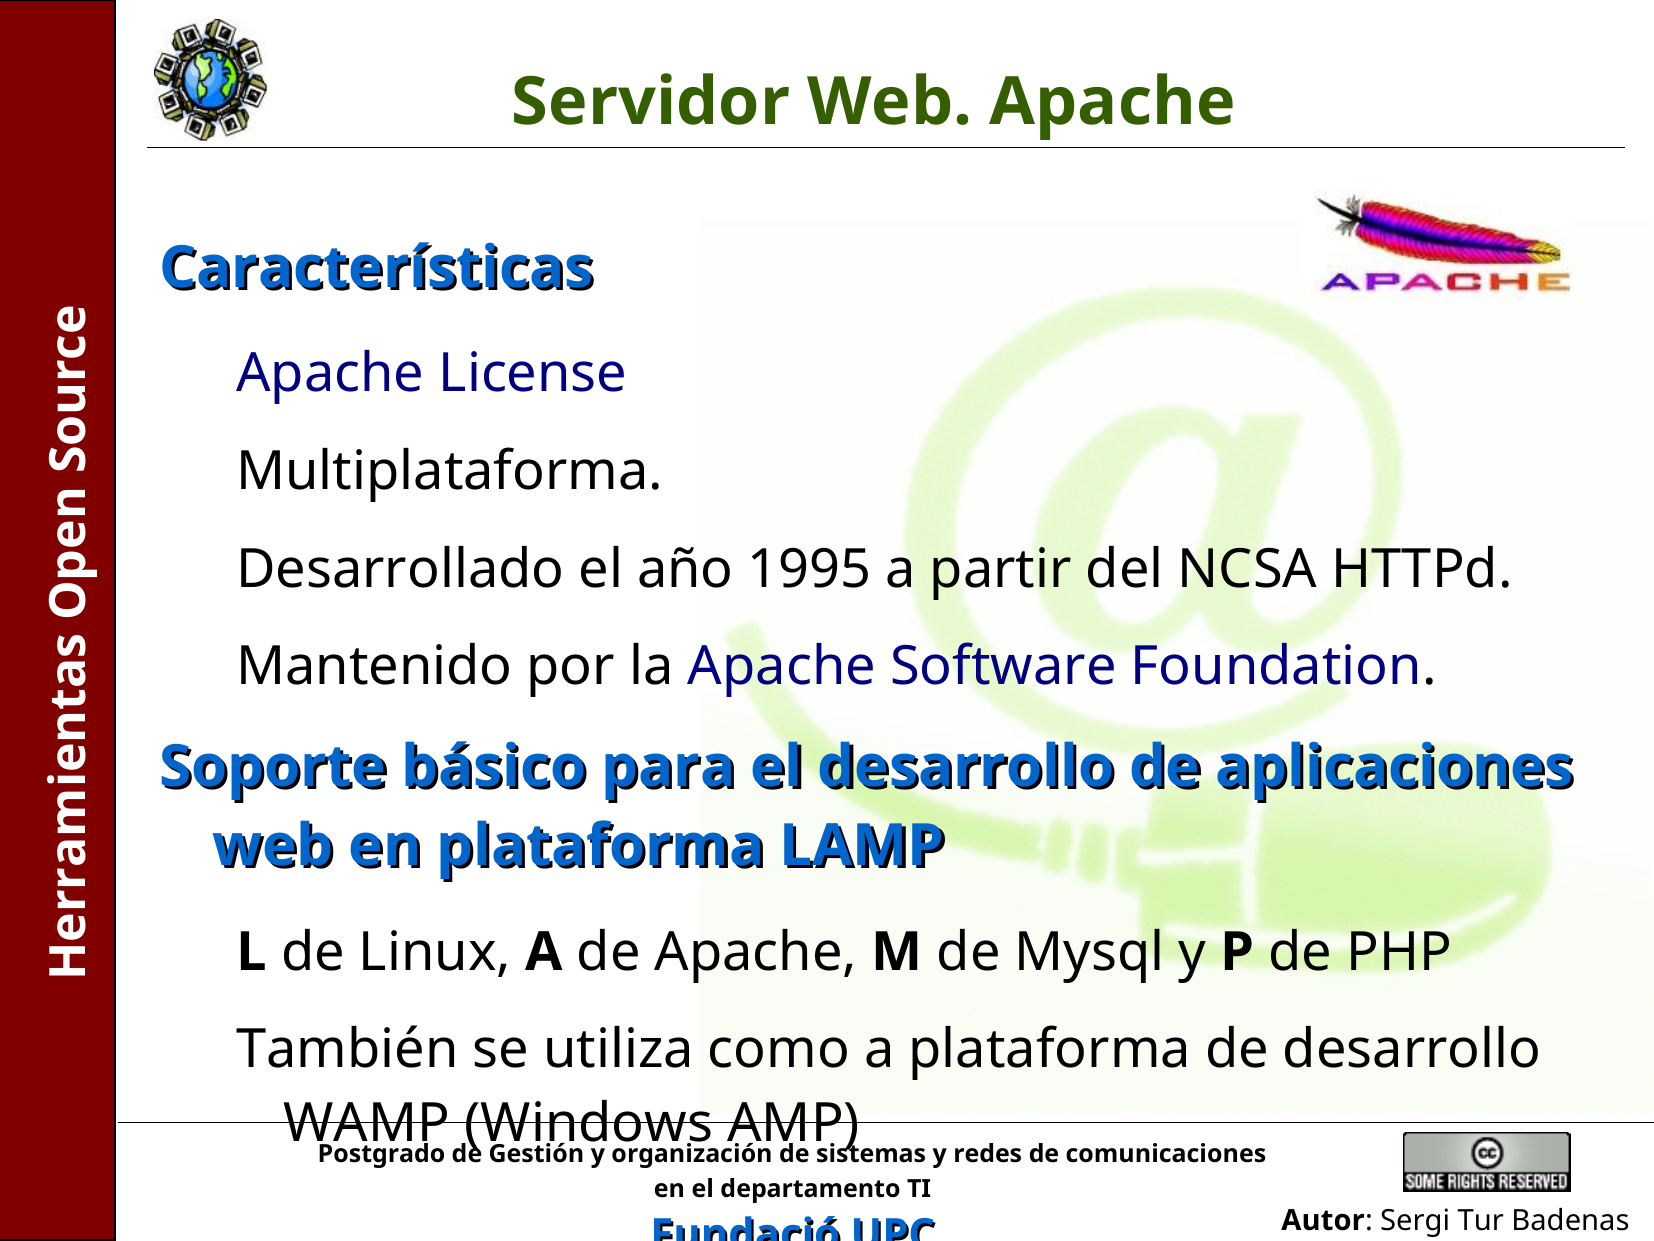

# Servidor Web. Apache
Características
Apache License
Multiplataforma.
Desarrollado el año 1995 a partir del NCSA HTTPd.
Mantenido por la Apache Software Foundation.
Soporte básico para el desarrollo de aplicaciones web en plataforma LAMP
L de Linux, A de Apache, M de Mysql y P de PHP
También se utiliza como a plataforma de desarrollo WAMP (Windows AMP)